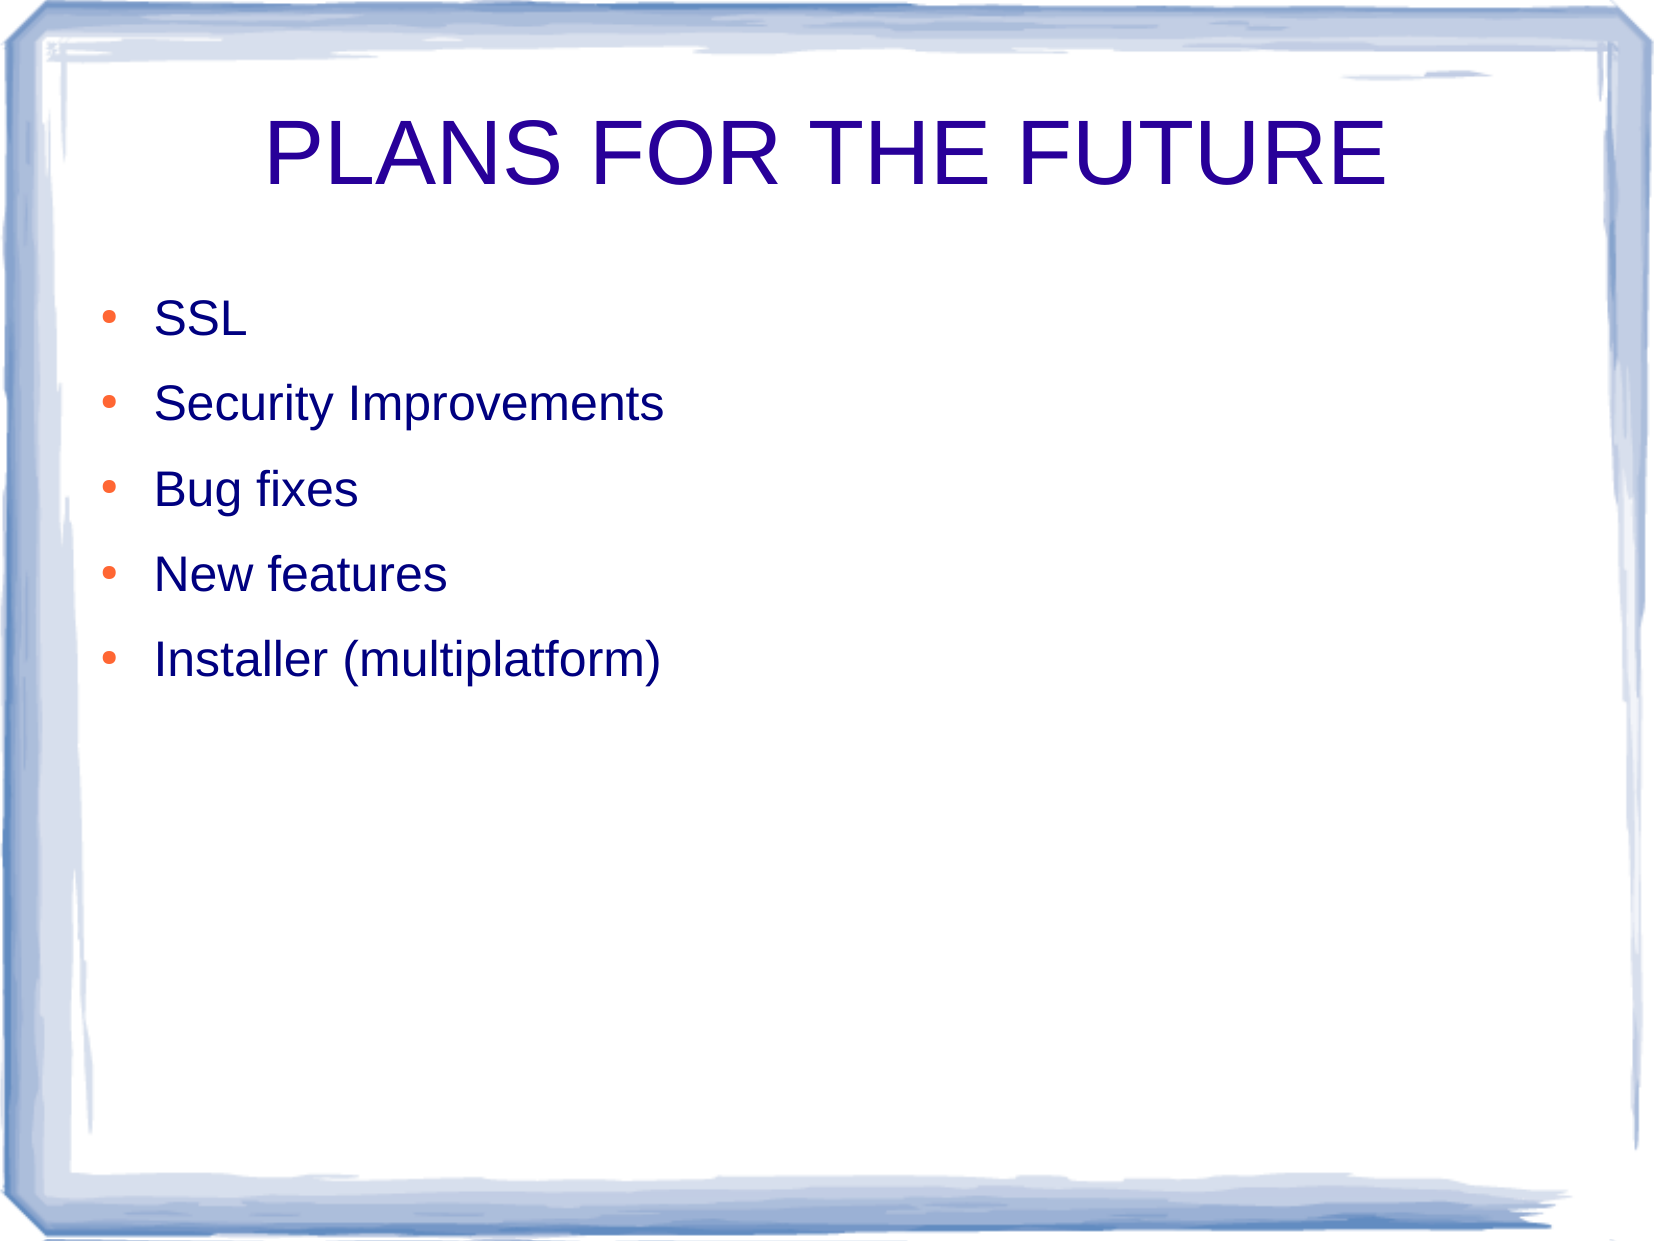

# PLANS FOR THE FUTURE
SSL
Security Improvements
Bug fixes
New features
Installer (multiplatform)